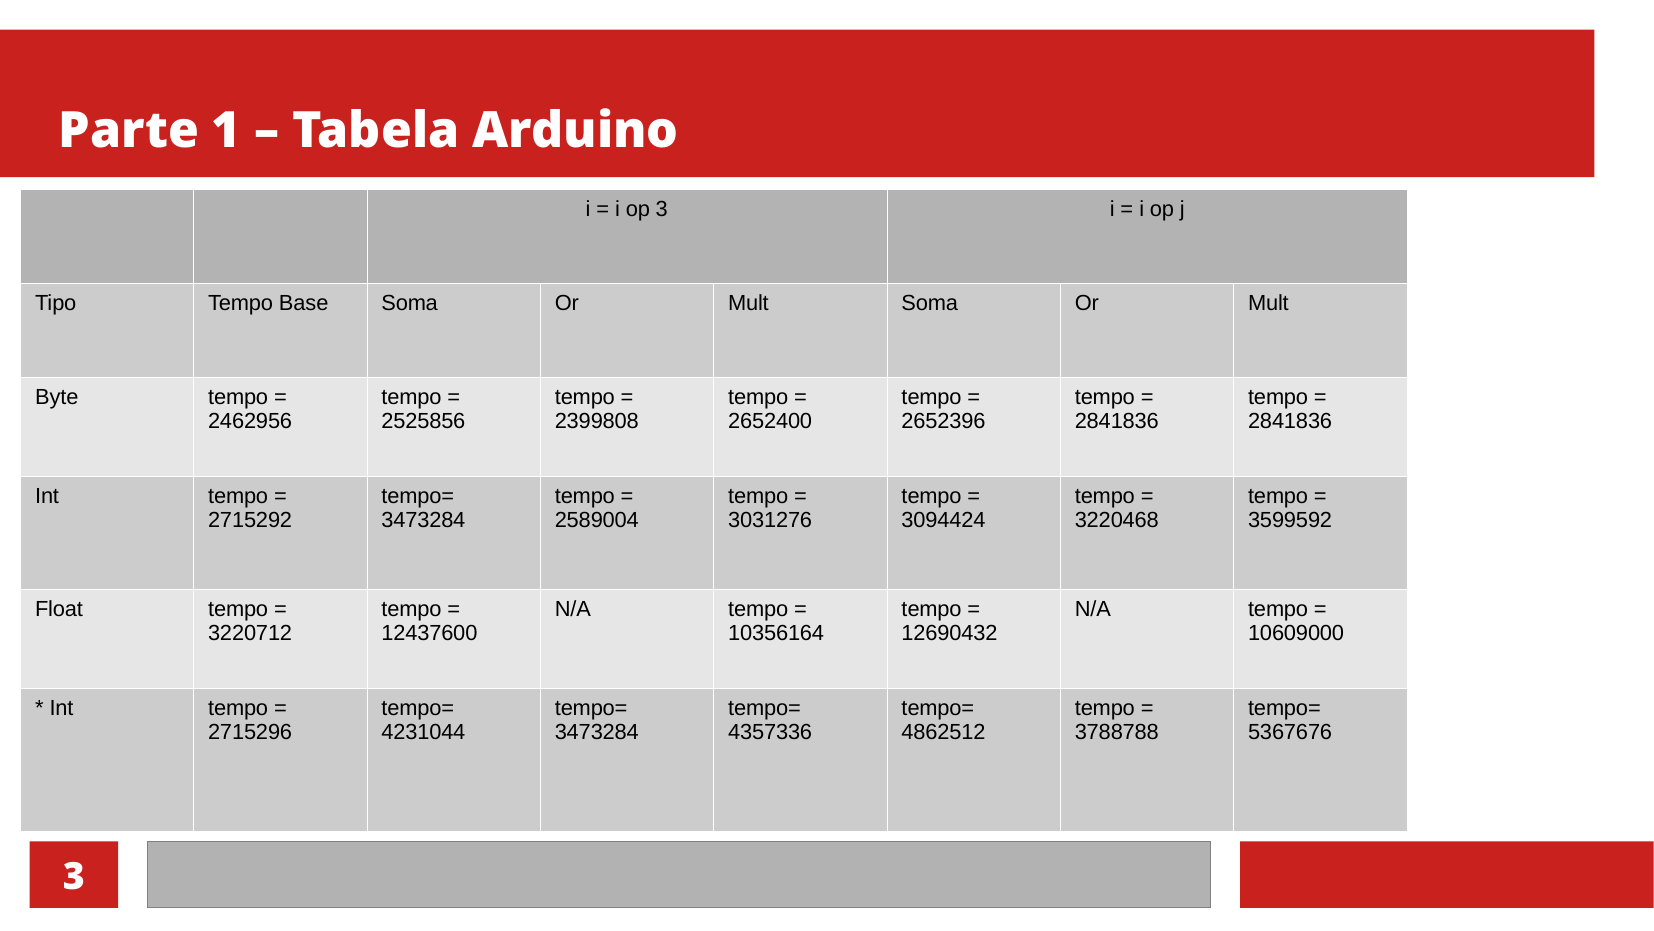

# Parte 1 – Tabela Arduino
| | | i = i op 3 | | | i = i op j | | |
| --- | --- | --- | --- | --- | --- | --- | --- |
| Tipo | Tempo Base | Soma | Or | Mult | Soma | Or | Mult |
| Byte | tempo = 2462956 | tempo = 2525856 | tempo = 2399808 | tempo = 2652400 | tempo = 2652396 | tempo = 2841836 | tempo = 2841836 |
| Int | tempo = 2715292 | tempo= 3473284 | tempo = 2589004 | tempo = 3031276 | tempo = 3094424 | tempo = 3220468 | tempo = 3599592 |
| Float | tempo = 3220712 | tempo = 12437600 | N/A | tempo = 10356164 | tempo = 12690432 | N/A | tempo = 10609000 |
| \* Int | tempo = 2715296 | tempo= 4231044 | tempo= 3473284 | tempo= 4357336 | tempo= 4862512 | tempo = 3788788 | tempo= 5367676 |
3